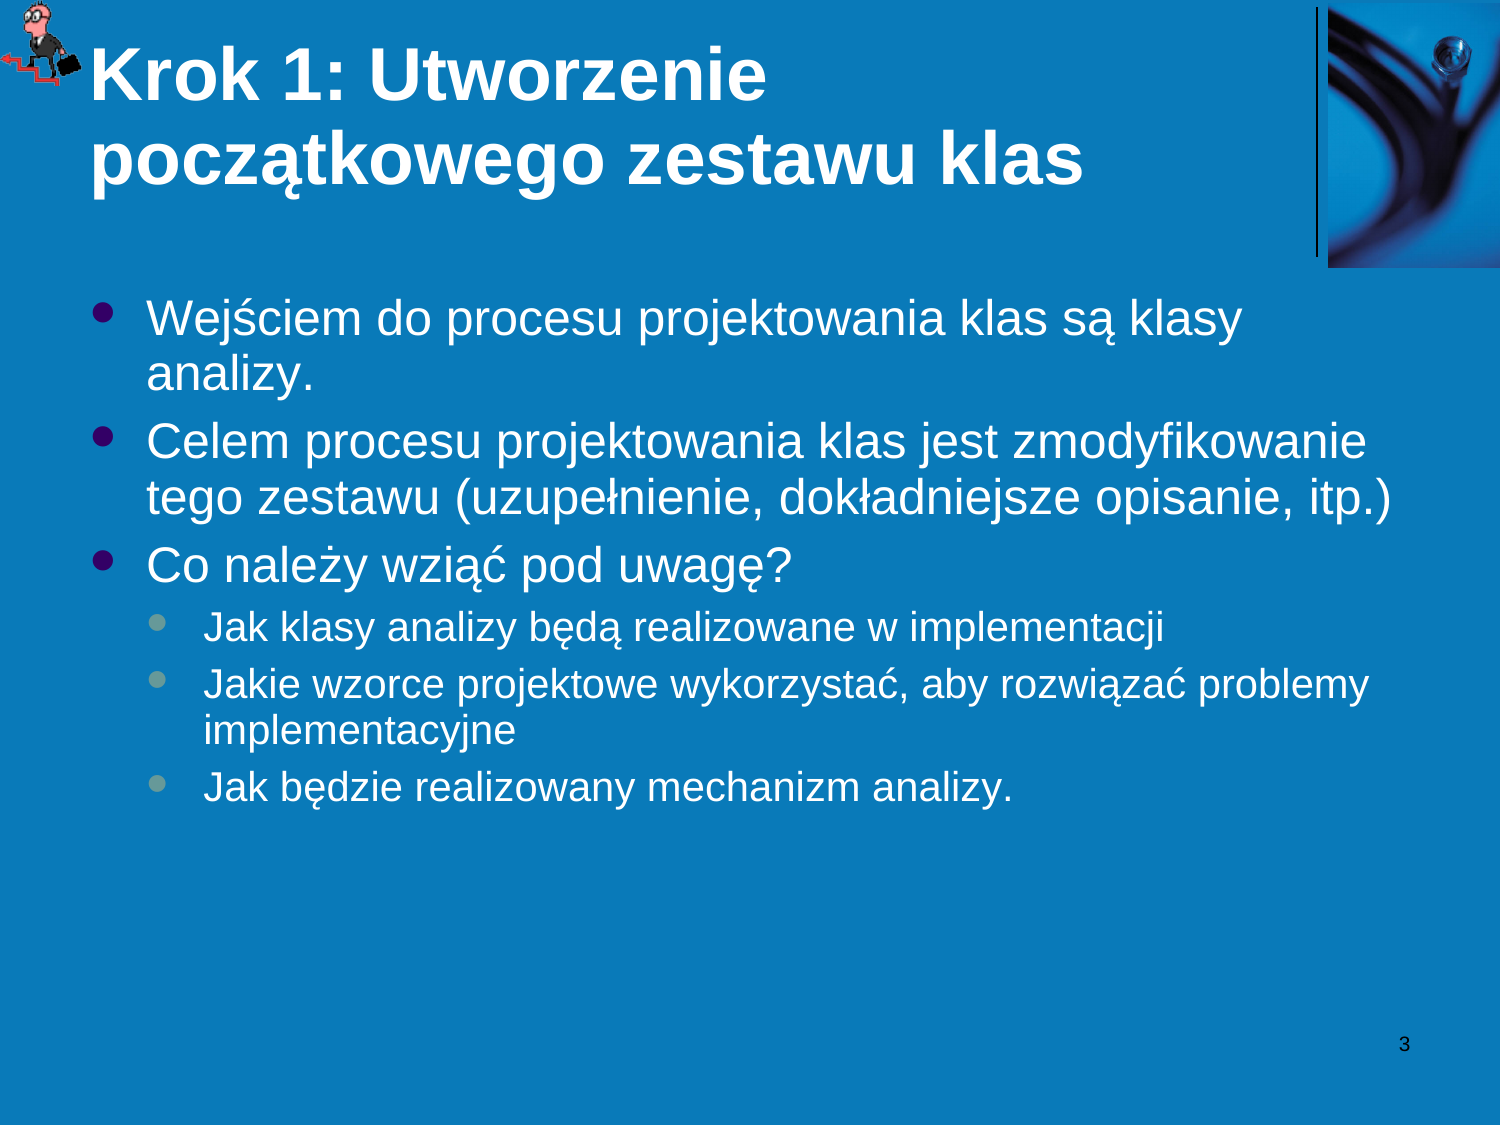

# Krok 1: Utworzenie początkowego zestawu klas
Wejściem do procesu projektowania klas są klasy analizy.
Celem procesu projektowania klas jest zmodyfikowanie tego zestawu (uzupełnienie, dokładniejsze opisanie, itp.)
Co należy wziąć pod uwagę?
Jak klasy analizy będą realizowane w implementacji
Jakie wzorce projektowe wykorzystać, aby rozwiązać problemy implementacyjne
Jak będzie realizowany mechanizm analizy.
3